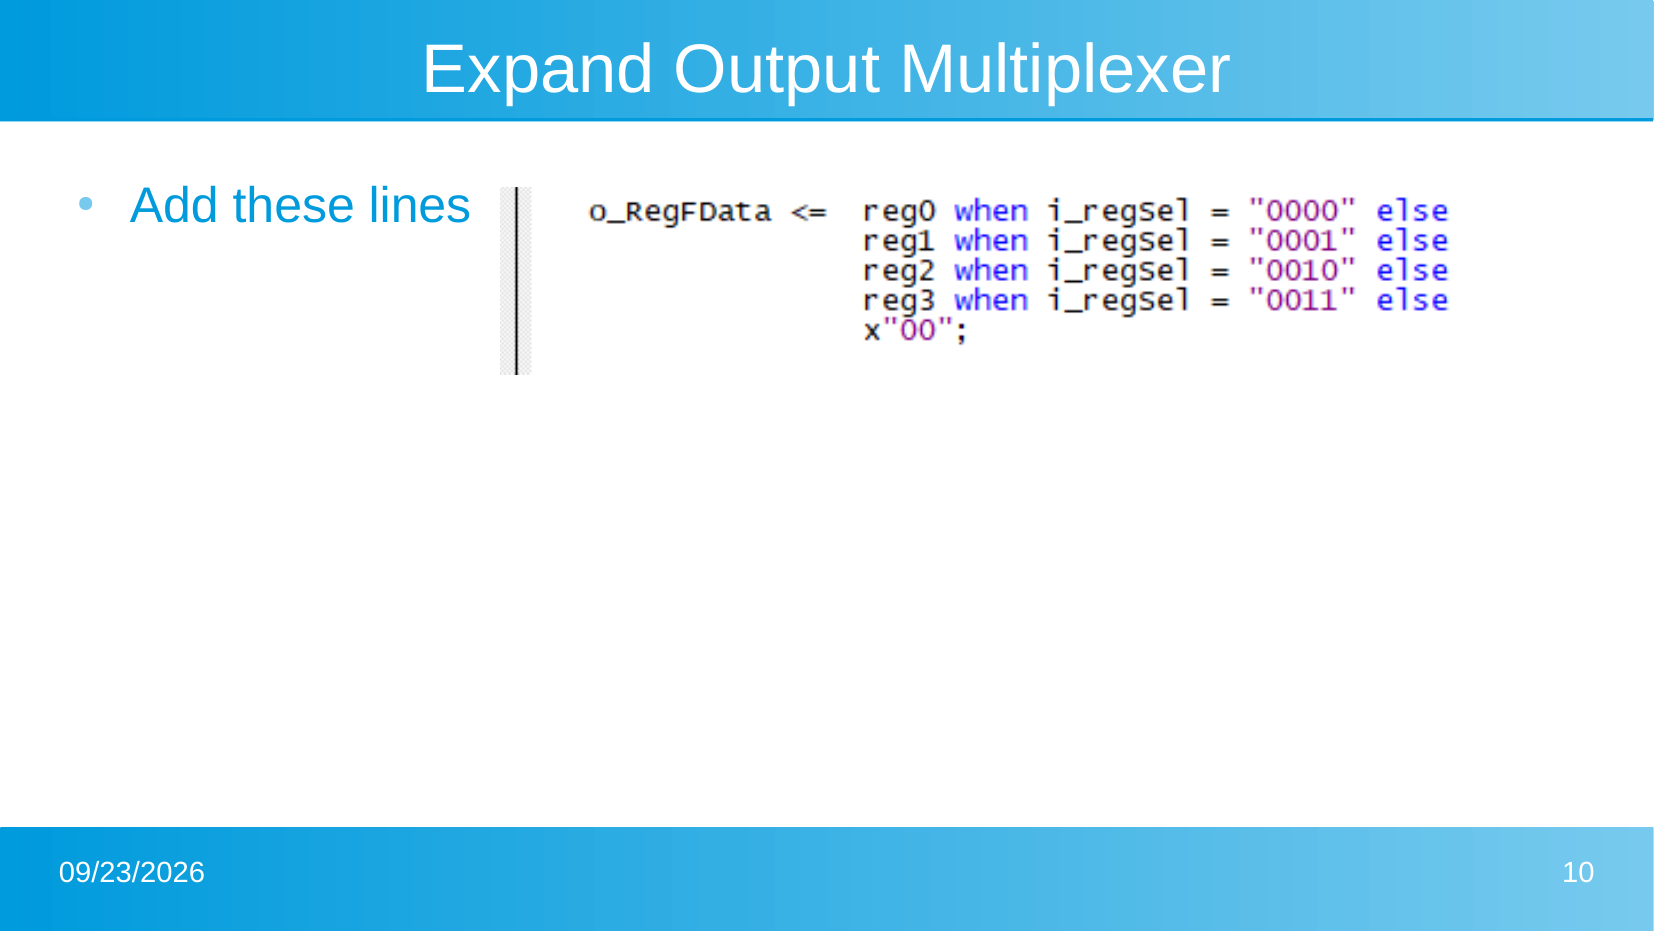

# Expand Output Multiplexer
Add these lines
10